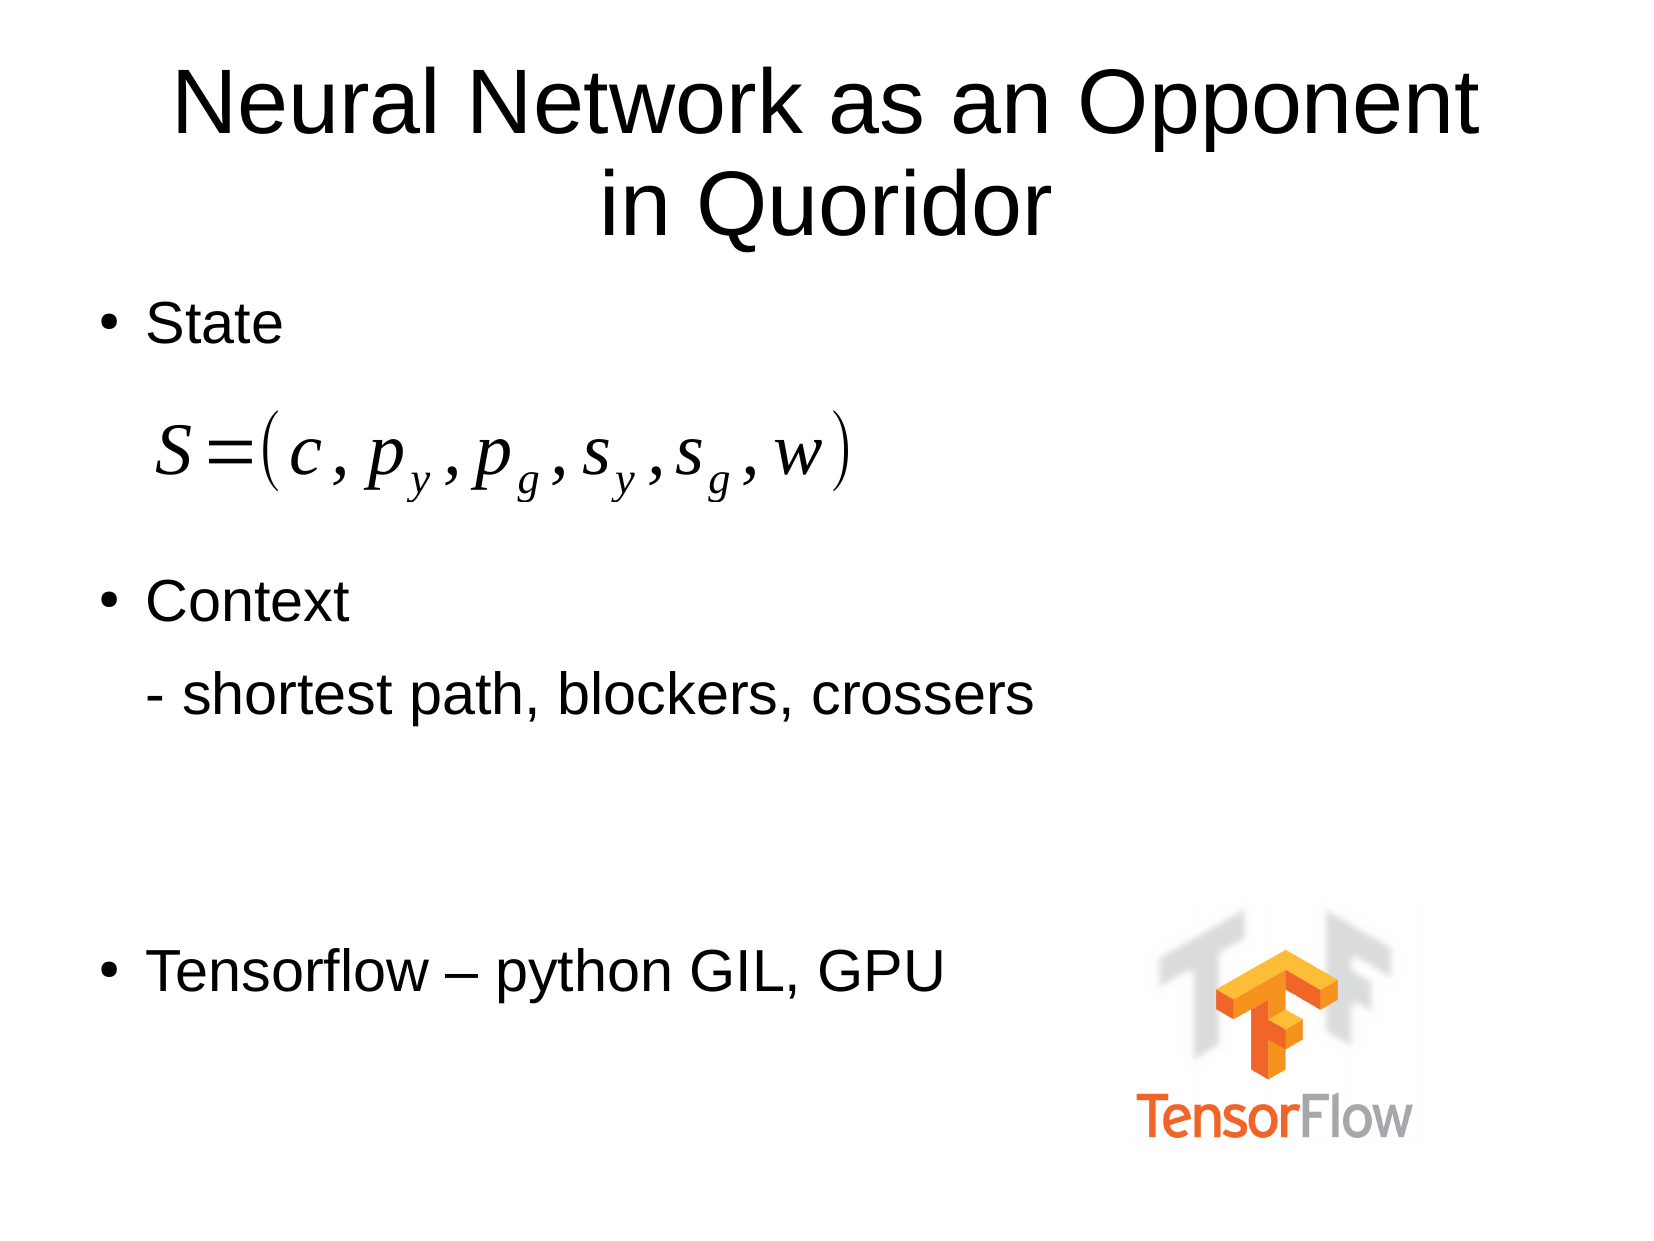

# Neural Network as an Opponent in Quoridor
State
Context
- shortest path, blockers, crossers
Tensorflow – python GIL, GPU